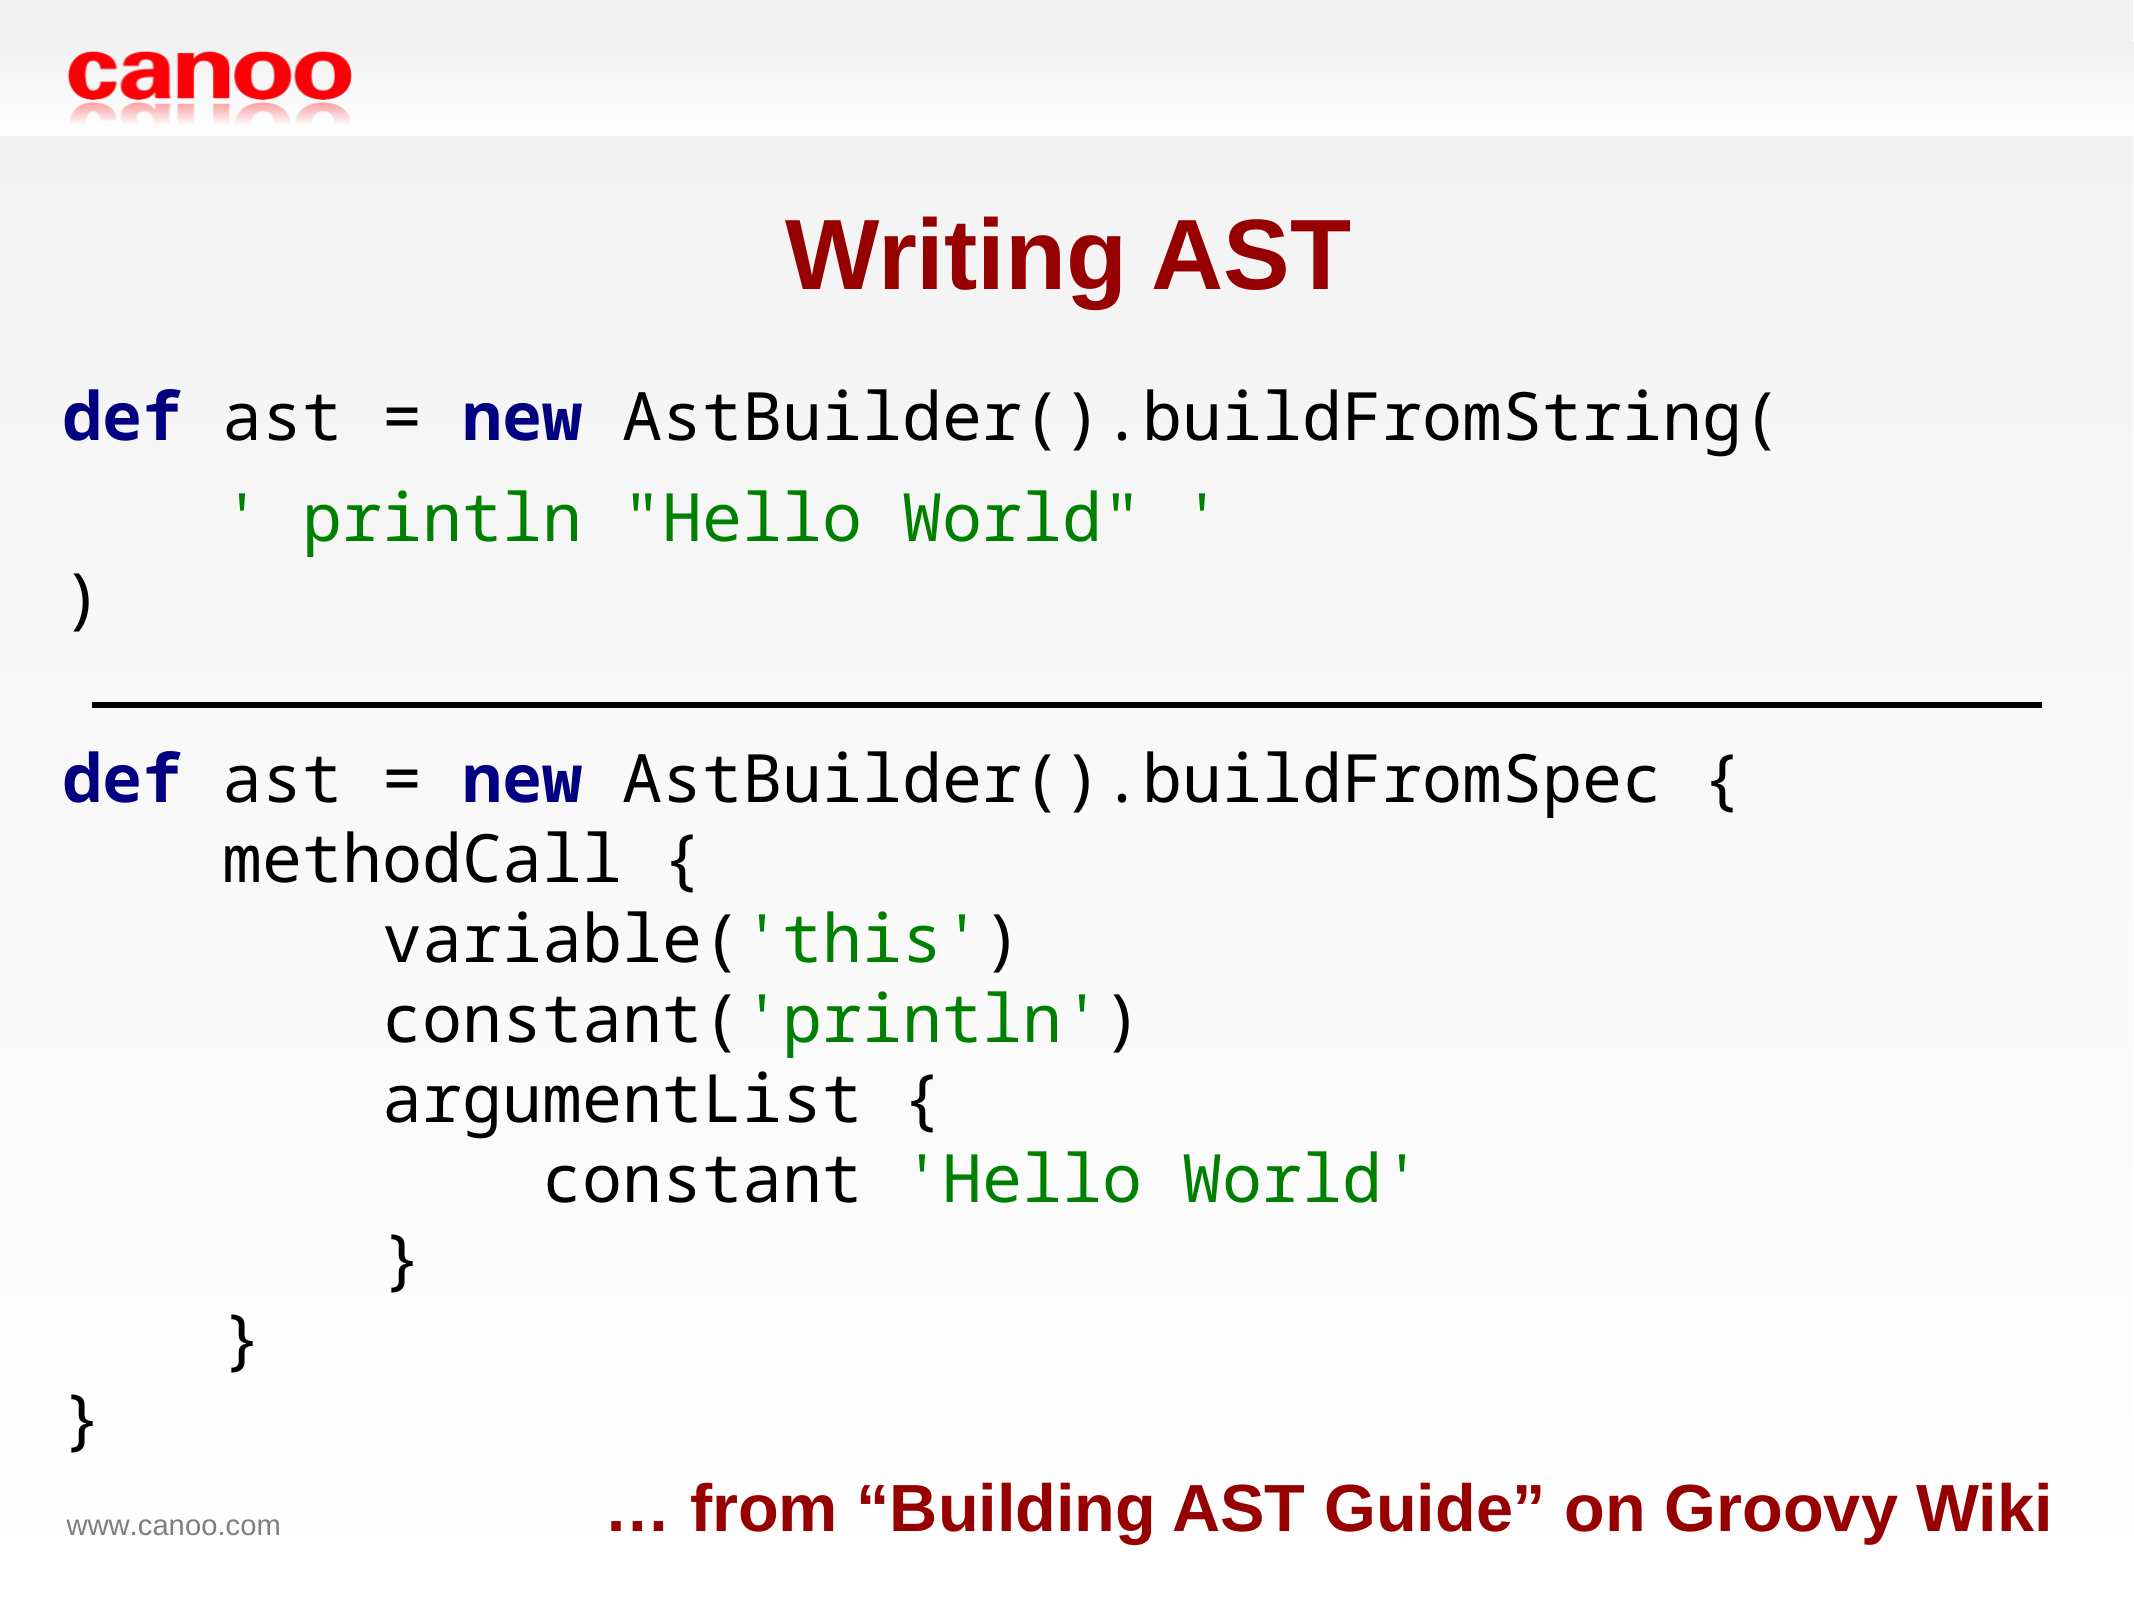

Writing AST
# def ast = new AstBuilder().buildFromString(
 ' println "Hello World" '
)
def ast = new AstBuilder().buildFromSpec {
 methodCall {
 variable('this')
 constant('println')
 argumentList {
 constant 'Hello World'
 }
 }
}
… from “Building AST Guide” on Groovy Wiki